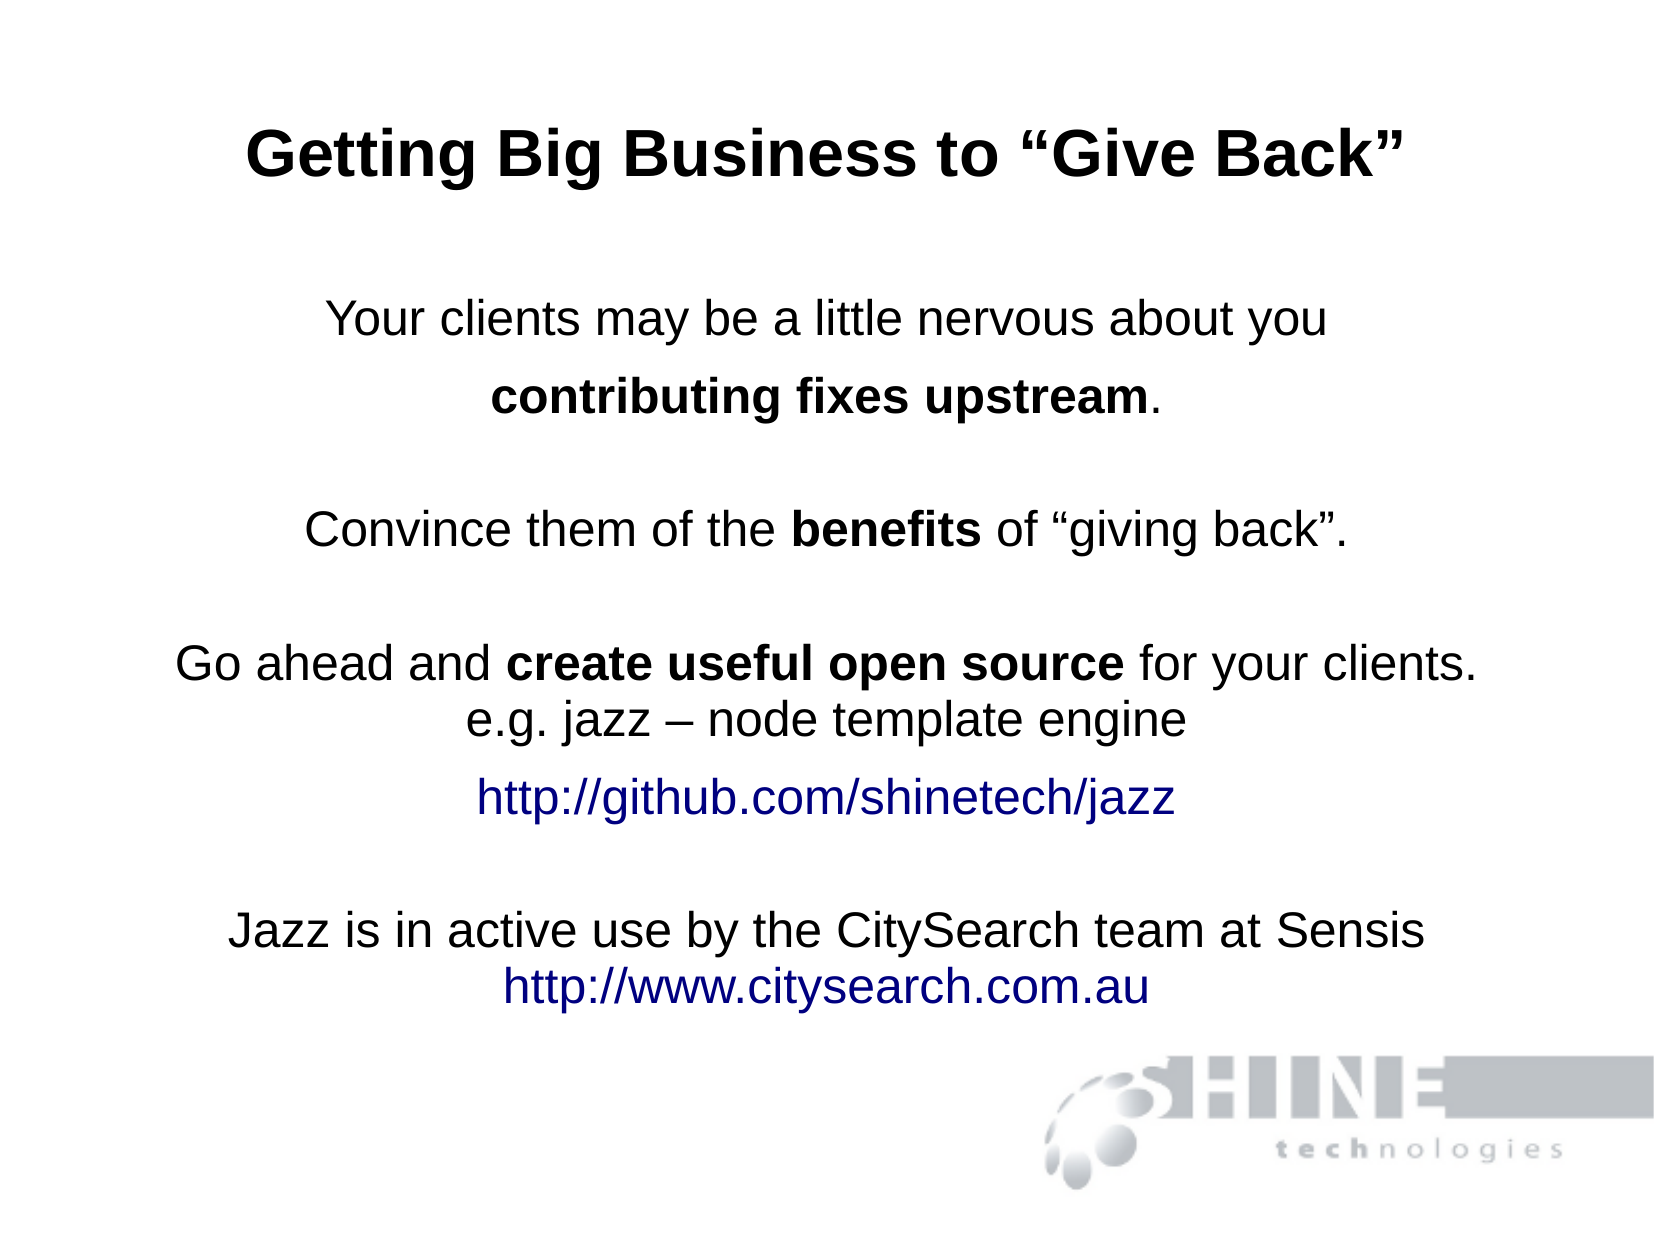

# Getting Big Business to “Give Back”
Your clients may be a little nervous about you
contributing fixes upstream.
Convince them of the benefits of “giving back”.
Go ahead and create useful open source for your clients.
e.g. jazz – node template engine
http://github.com/shinetech/jazz
Jazz is in active use by the CitySearch team at Sensis
http://www.citysearch.com.au